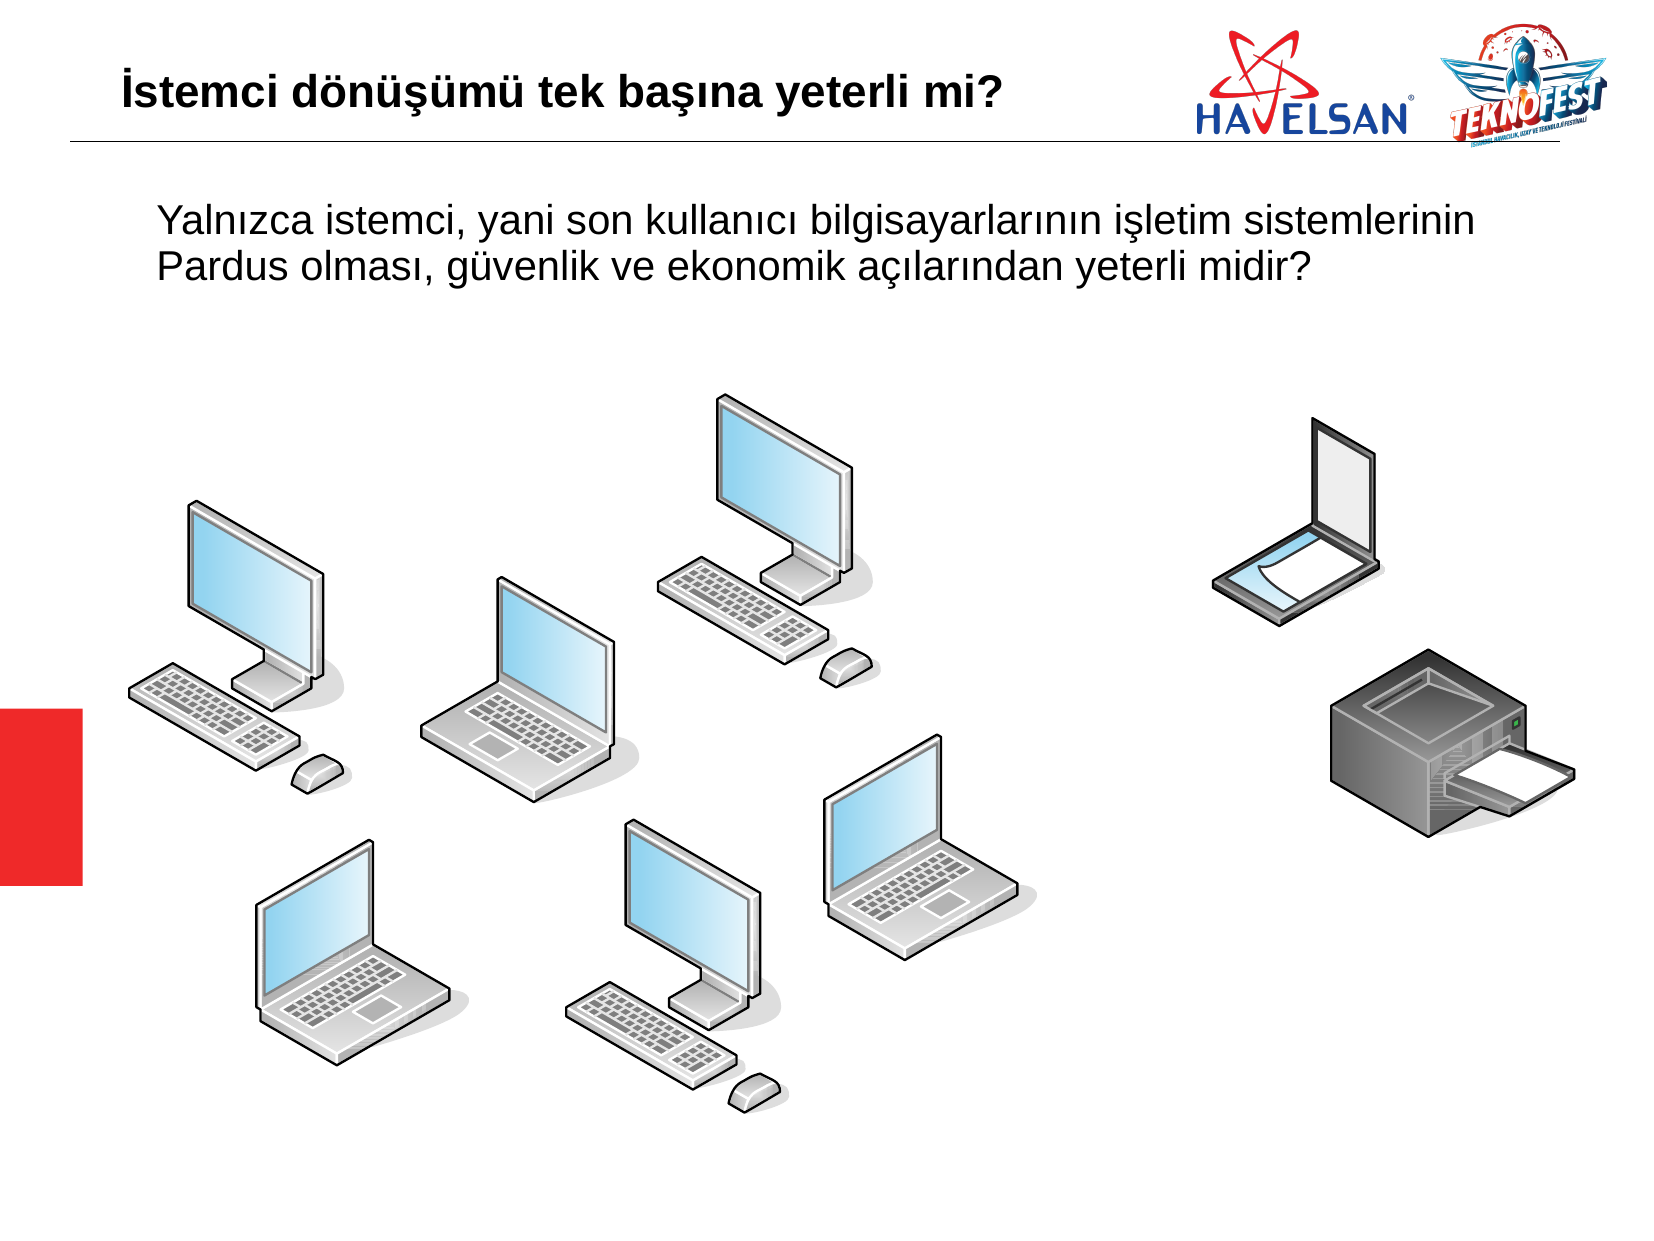

İstemci dönüşümü tek başına yeterli mi?
Yalnızca istemci, yani son kullanıcı bilgisayarlarının işletim sistemlerinin Pardus olması, güvenlik ve ekonomik açılarından yeterli midir?